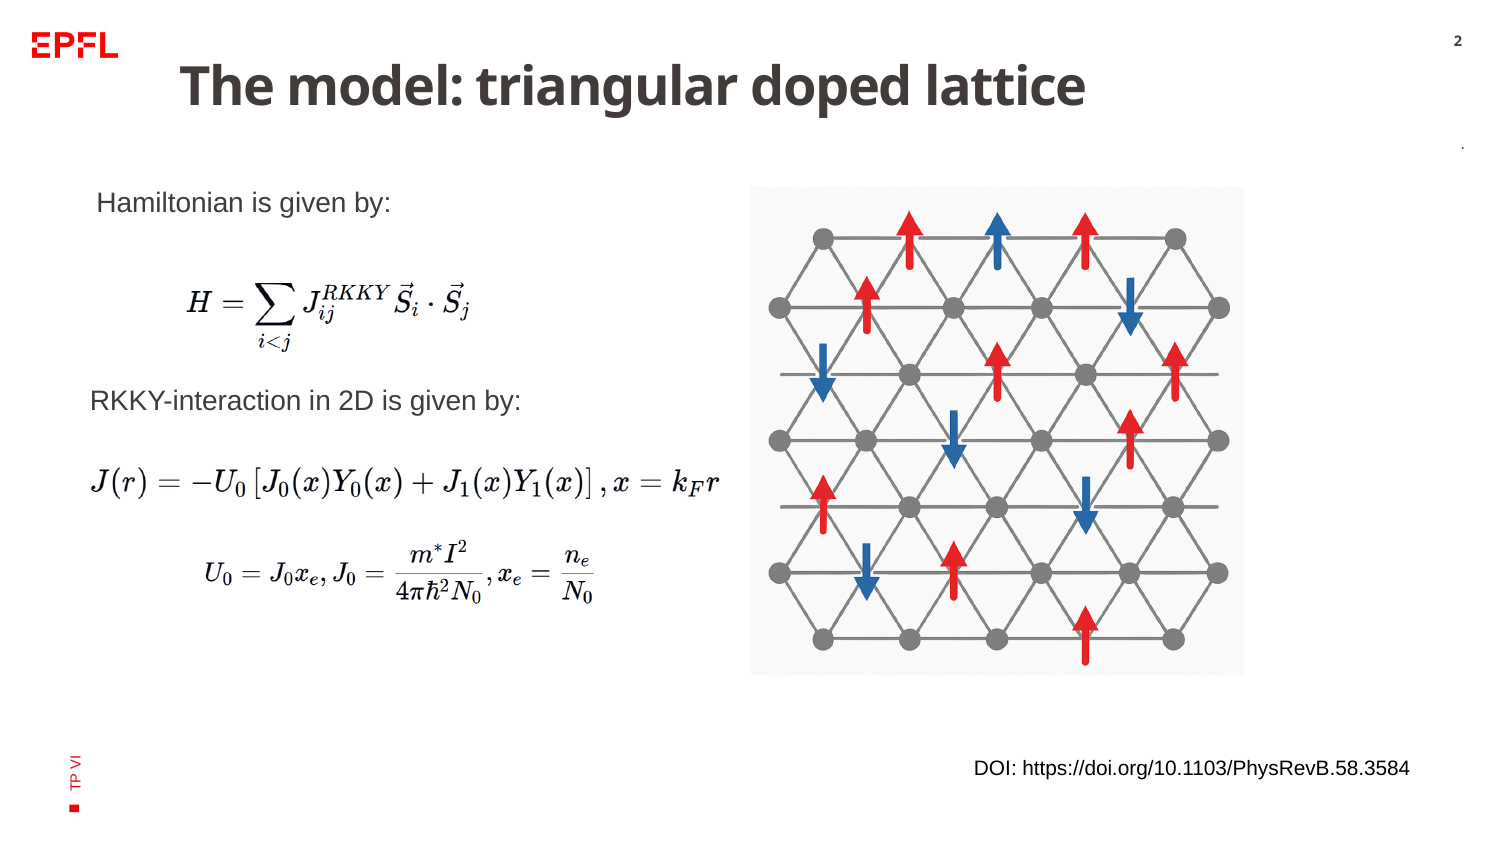

2
# The model: triangular doped lattice
Hamiltonian is given by:
RKKY-interaction in 2D is given by:
.
TP VI
DOI: https://doi.org/10.1103/PhysRevB.58.3584